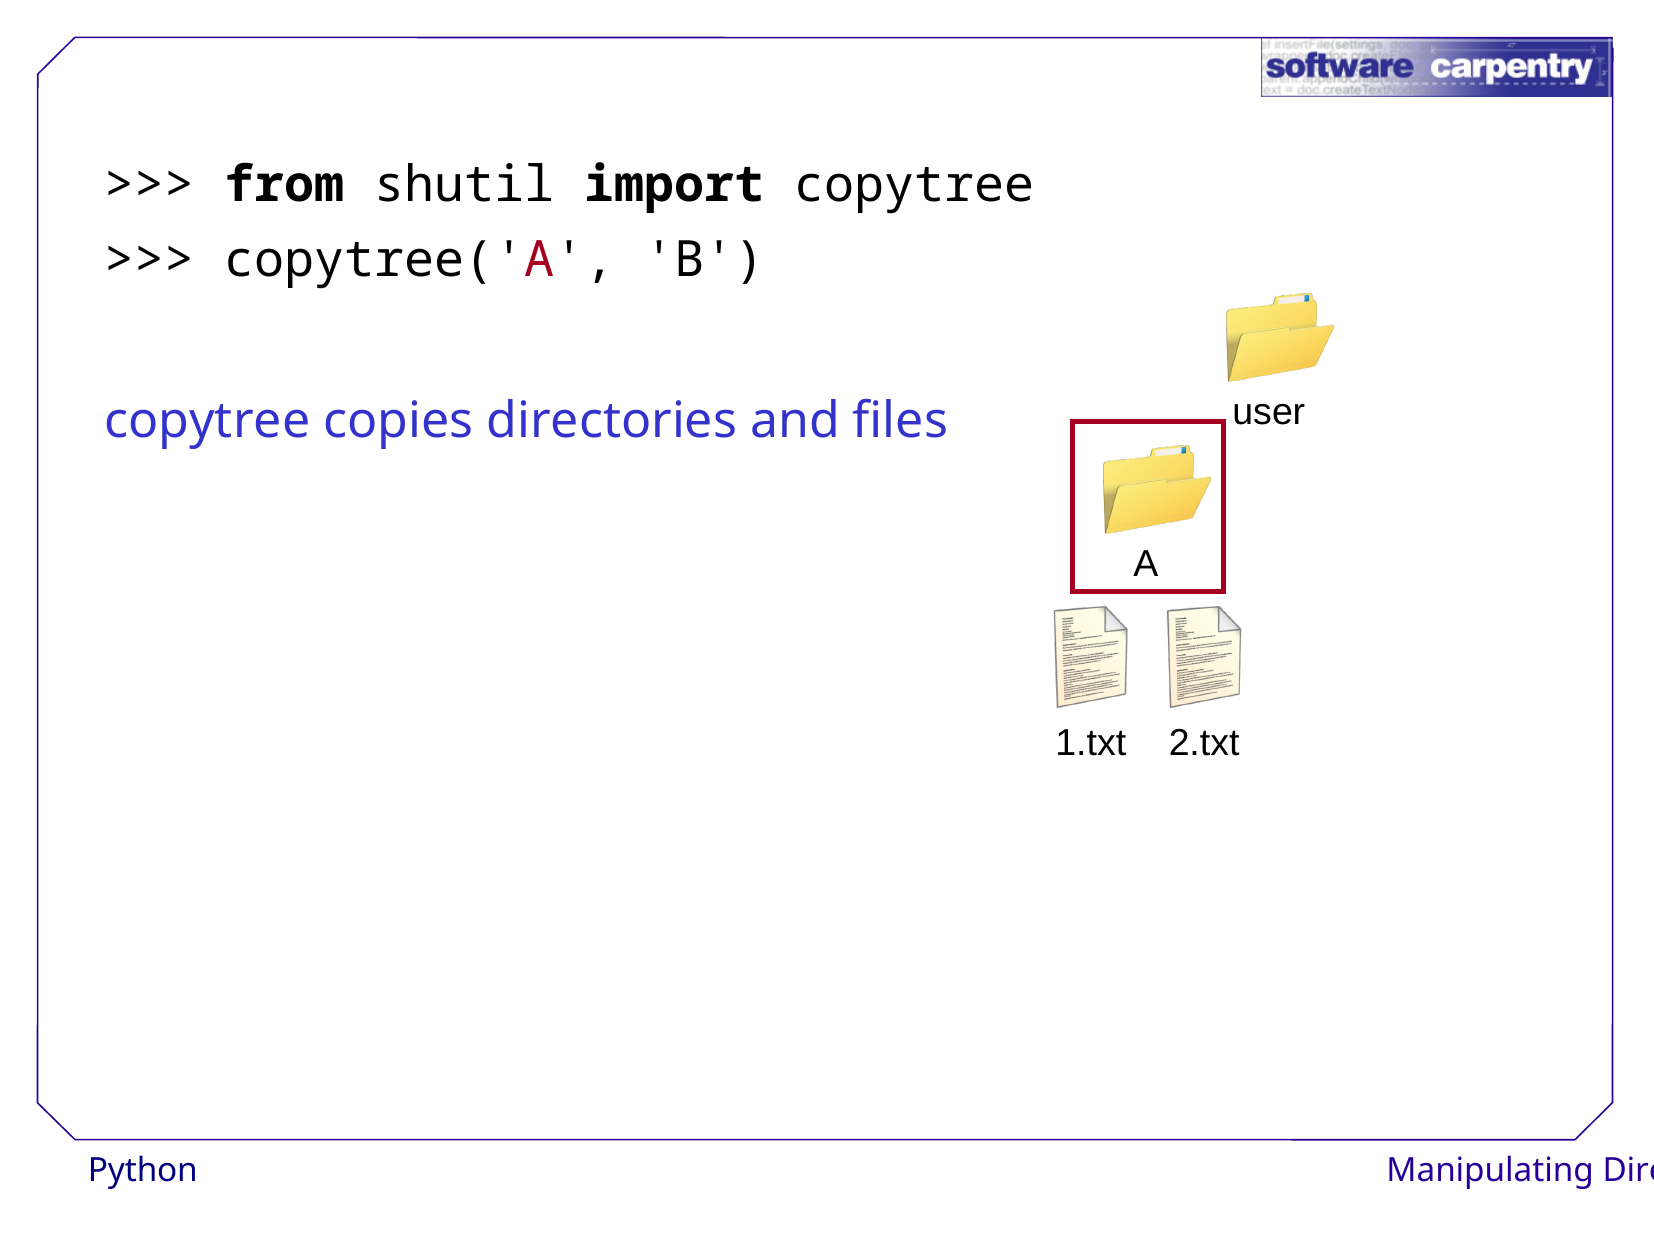

>>> from shutil import copytree
>>> copytree('A', 'B')
user
copytree copies directories and files
A
1.txt
2.txt